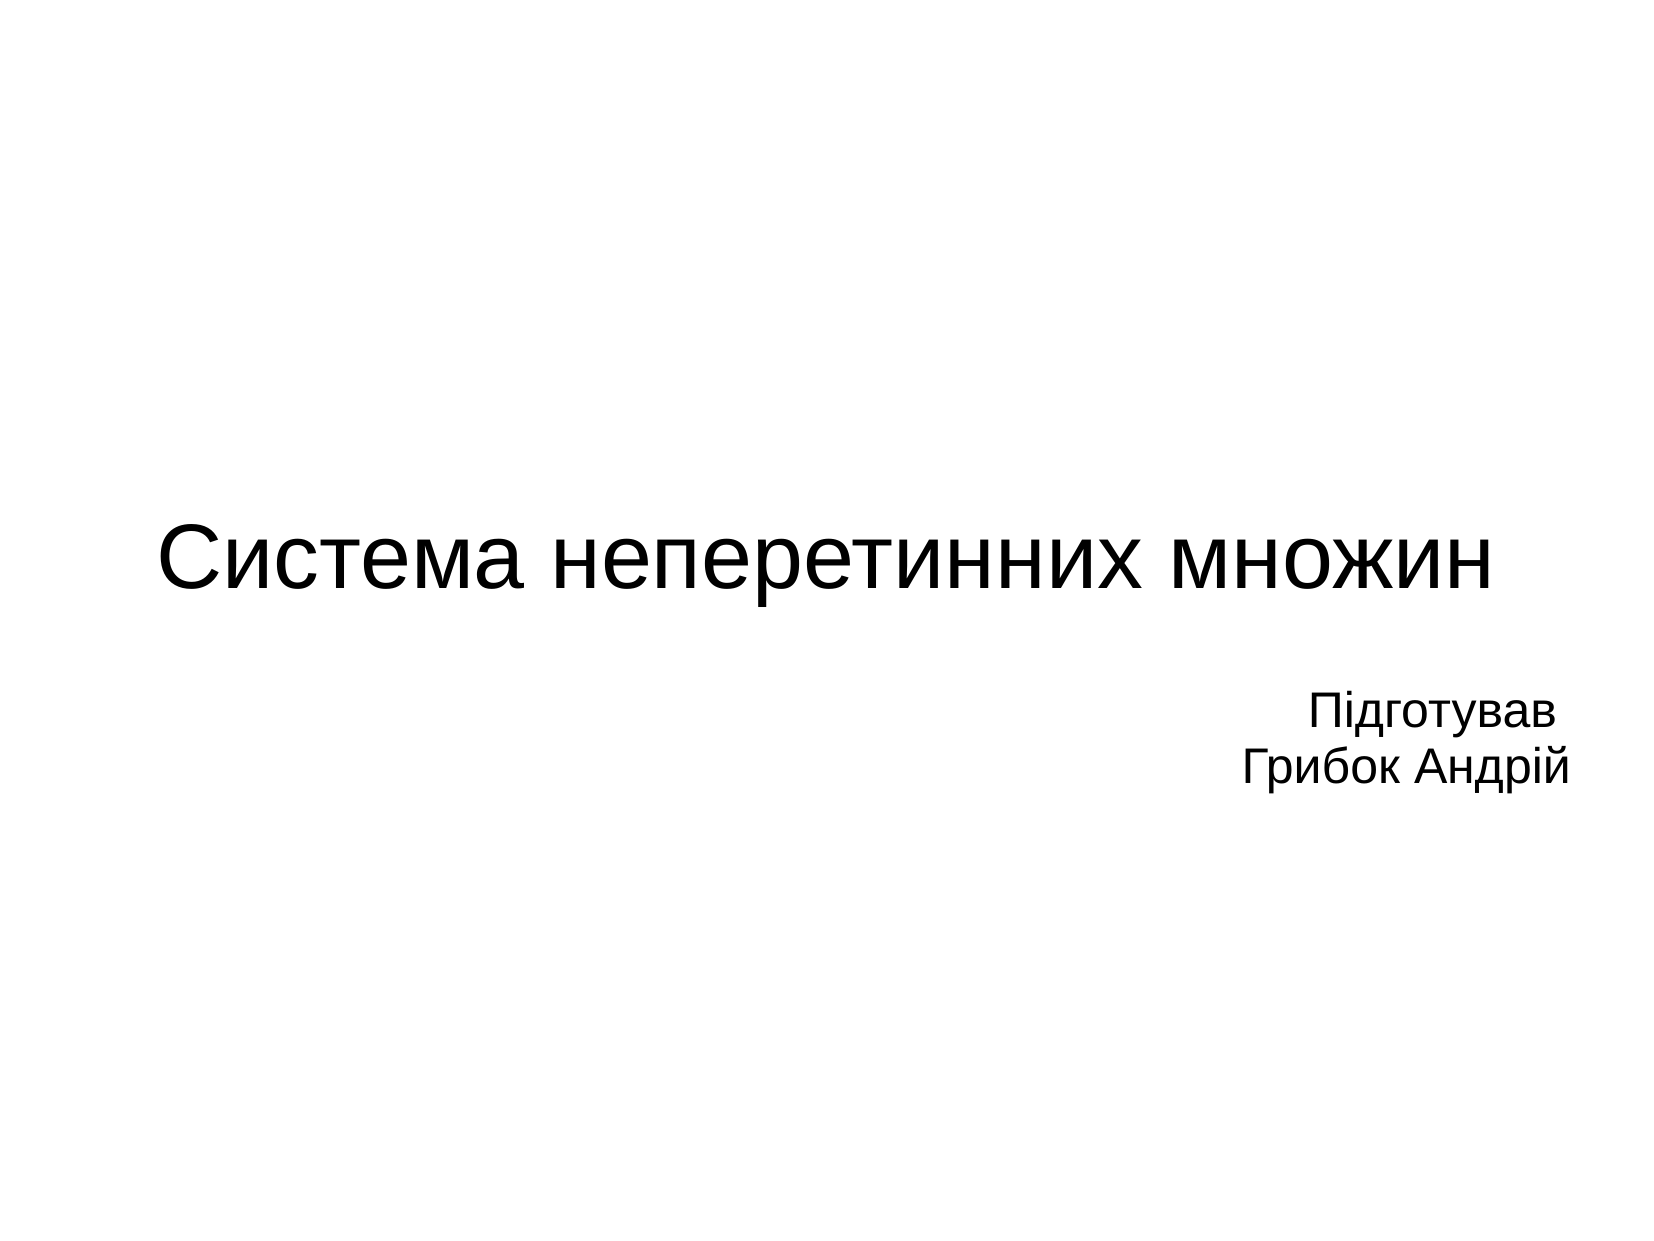

#
Система неперетинних множин
Підготував
Грибок Андрій